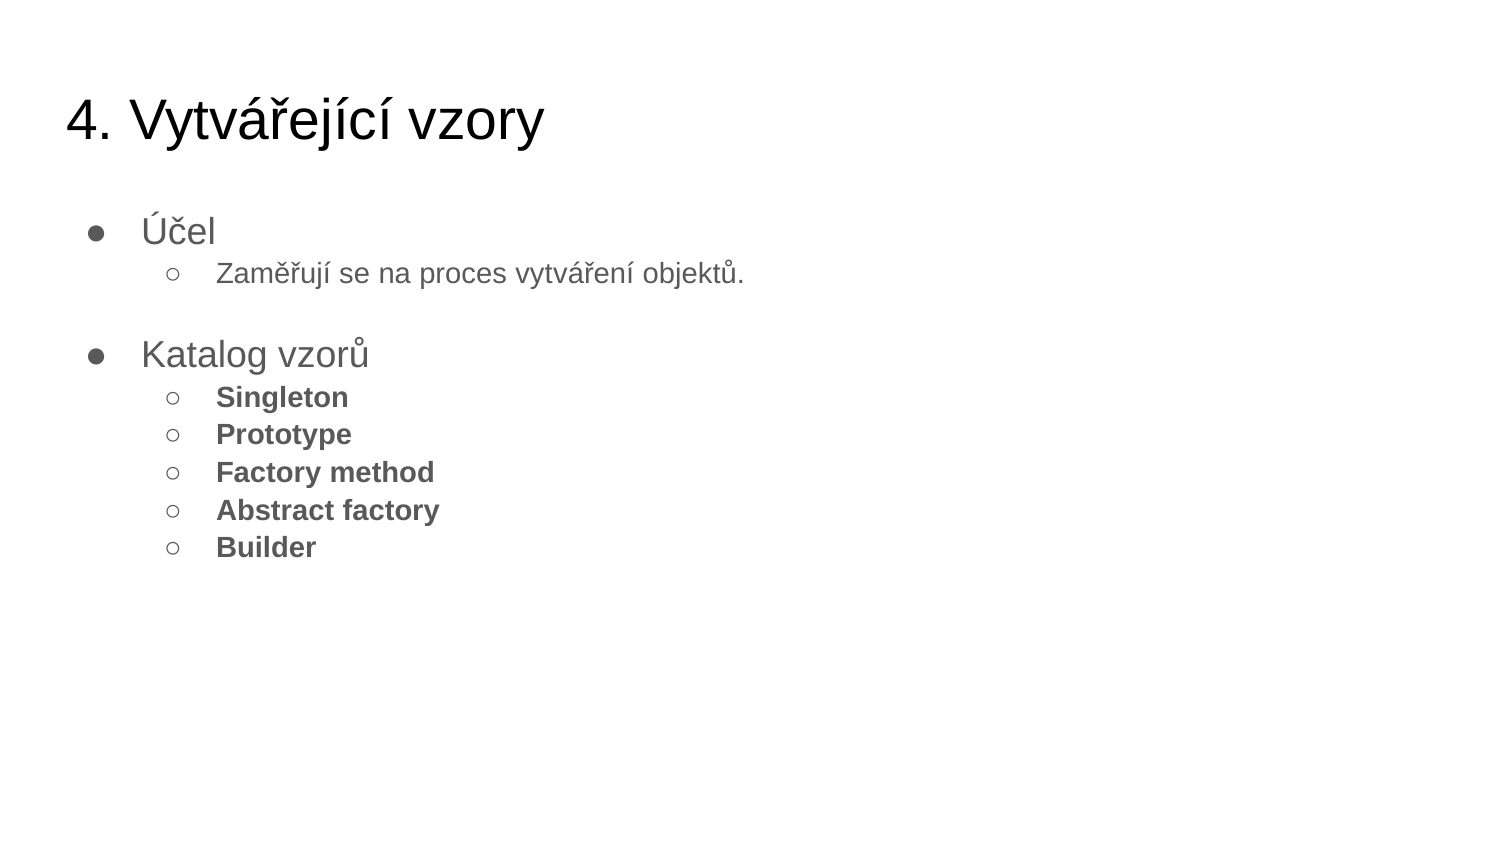

# 4. Vytvářející vzory
Účel
Zaměřují se na proces vytváření objektů.
Katalog vzorů
Singleton
Prototype
Factory method
Abstract factory
Builder